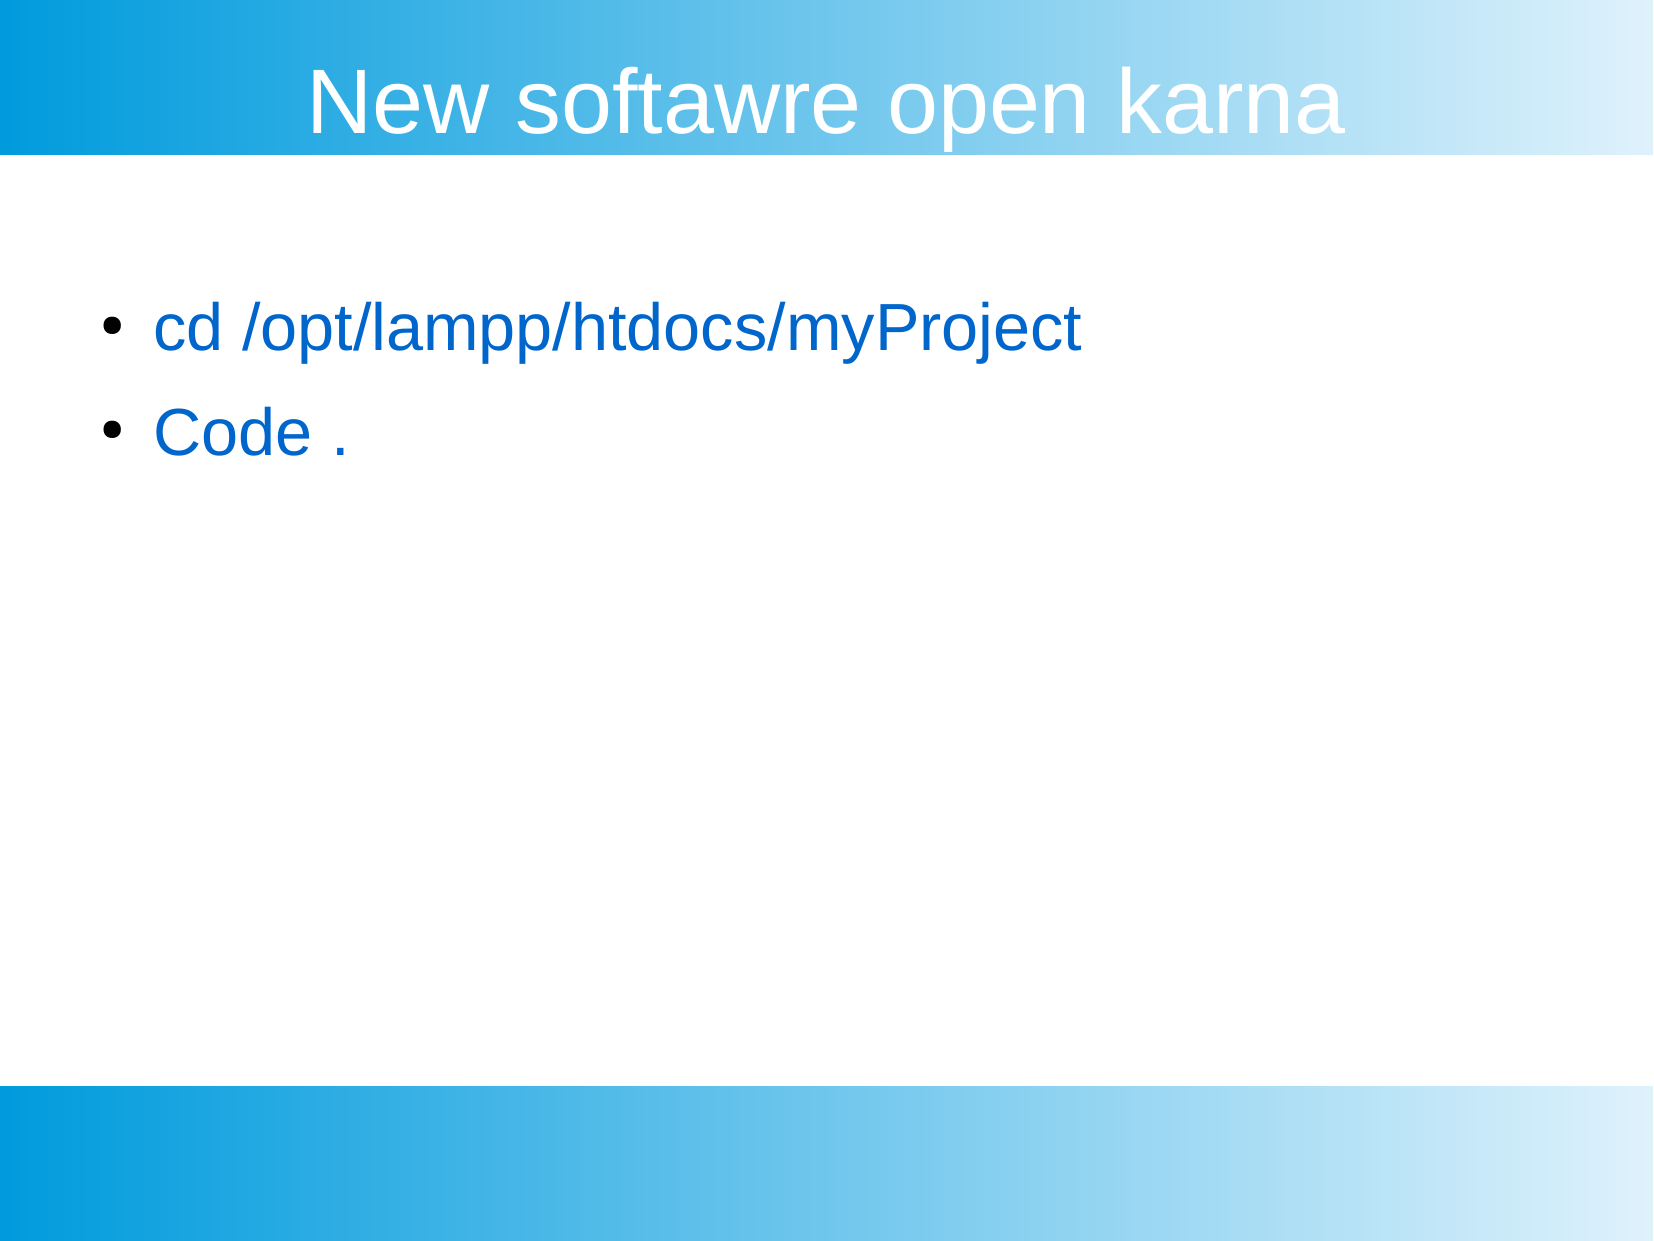

# New softawre open karna
cd /opt/lampp/htdocs/myProject
Code .